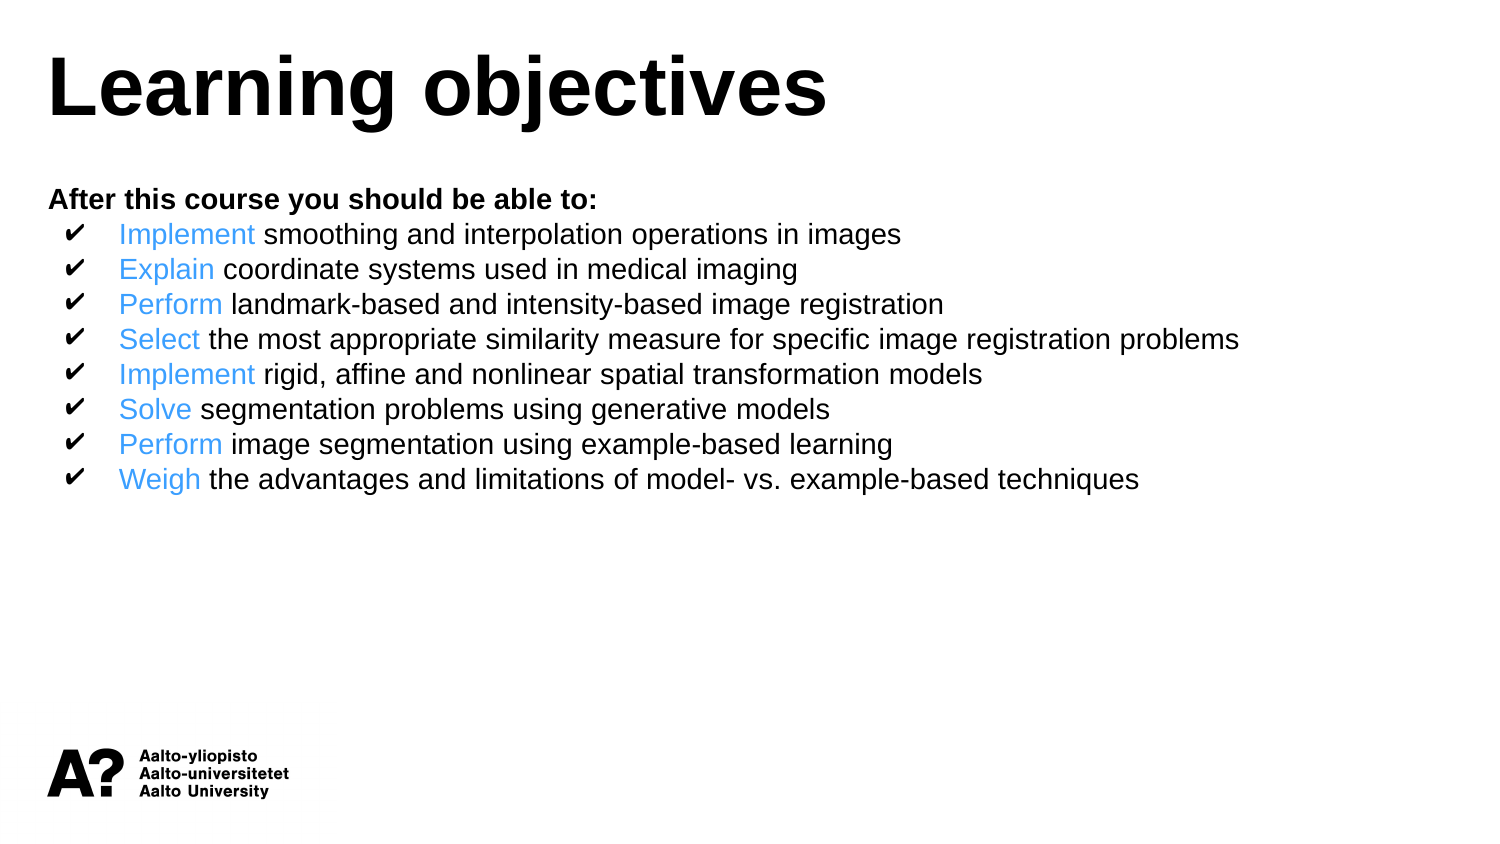

# Learning objectives
After this course you should be able to:
Implement smoothing and interpolation operations in images
Explain coordinate systems used in medical imaging
Perform landmark-based and intensity-based image registration
Select the most appropriate similarity measure for specific image registration problems
Implement rigid, affine and nonlinear spatial transformation models
Solve segmentation problems using generative models
Perform image segmentation using example-based learning
Weigh the advantages and limitations of model- vs. example-based techniques